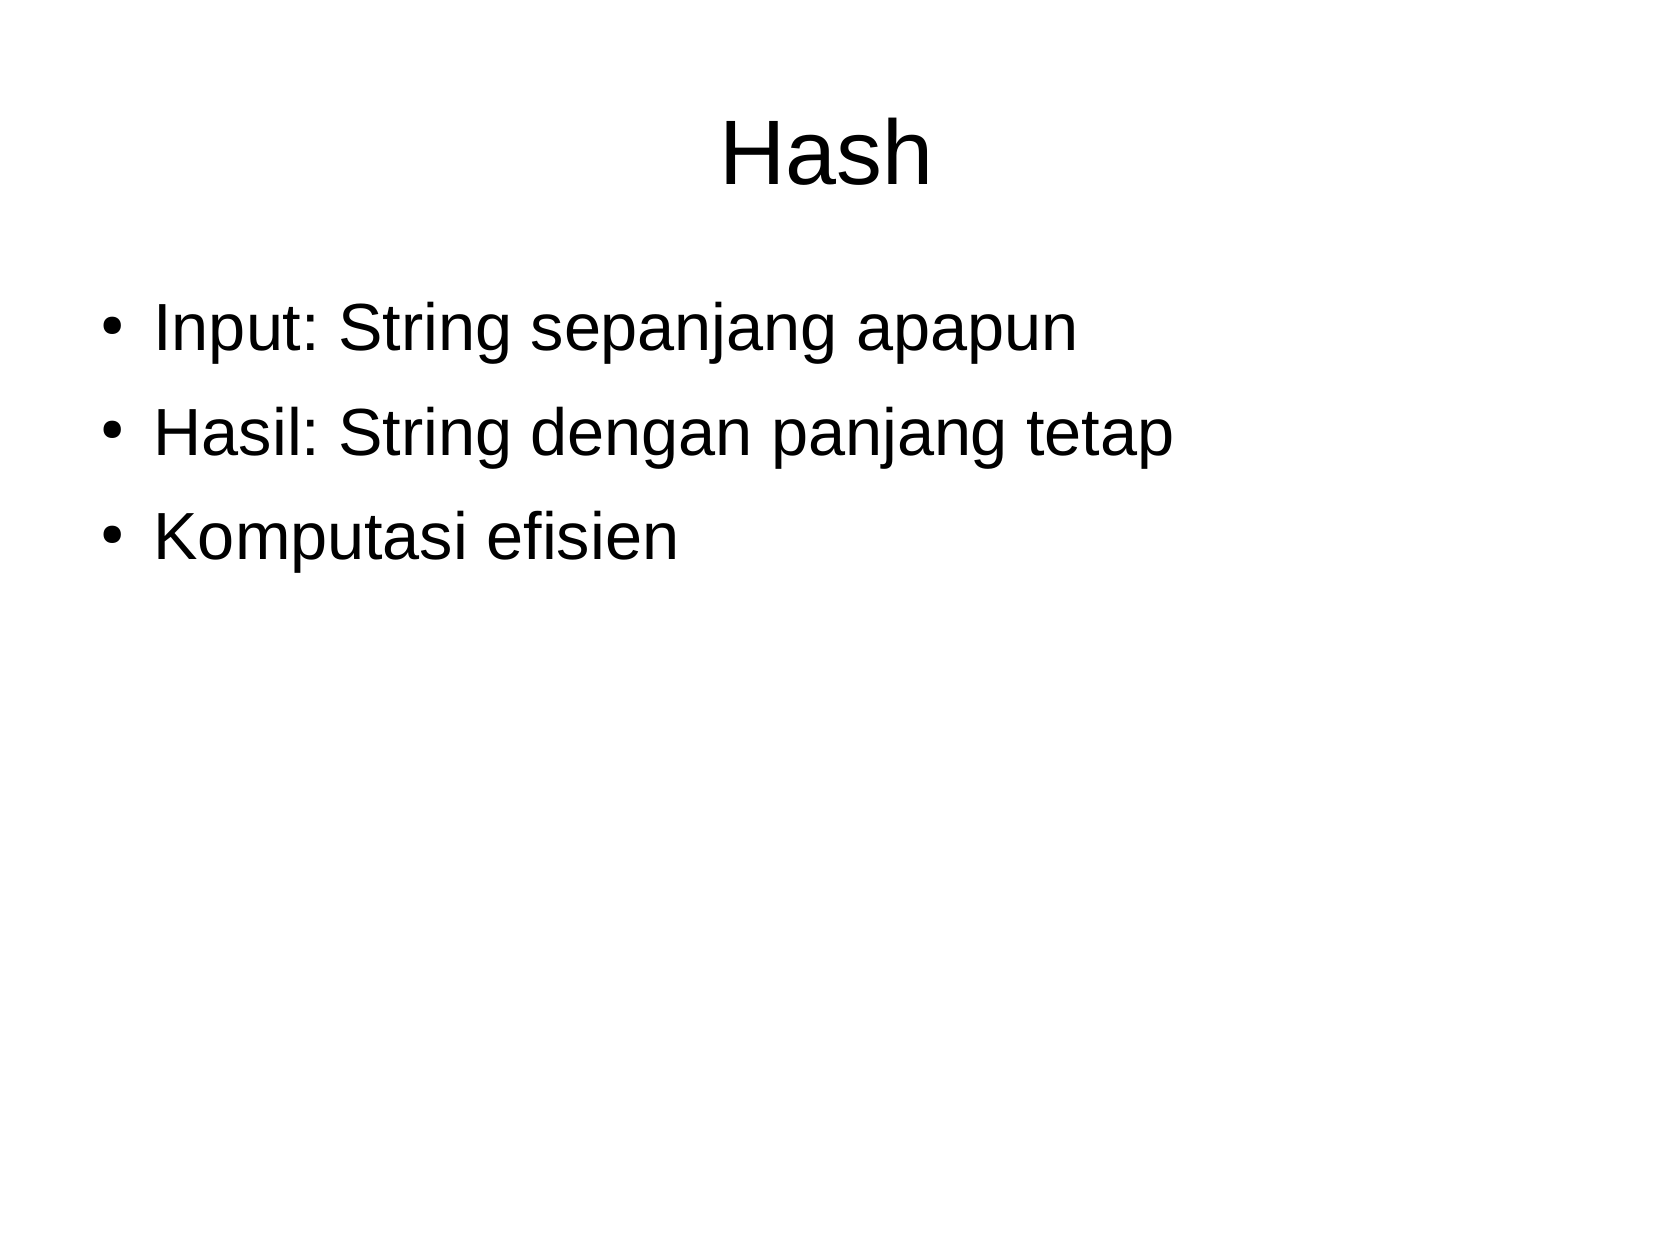

# Hash
Input: String sepanjang apapun
Hasil: String dengan panjang tetap
Komputasi efisien